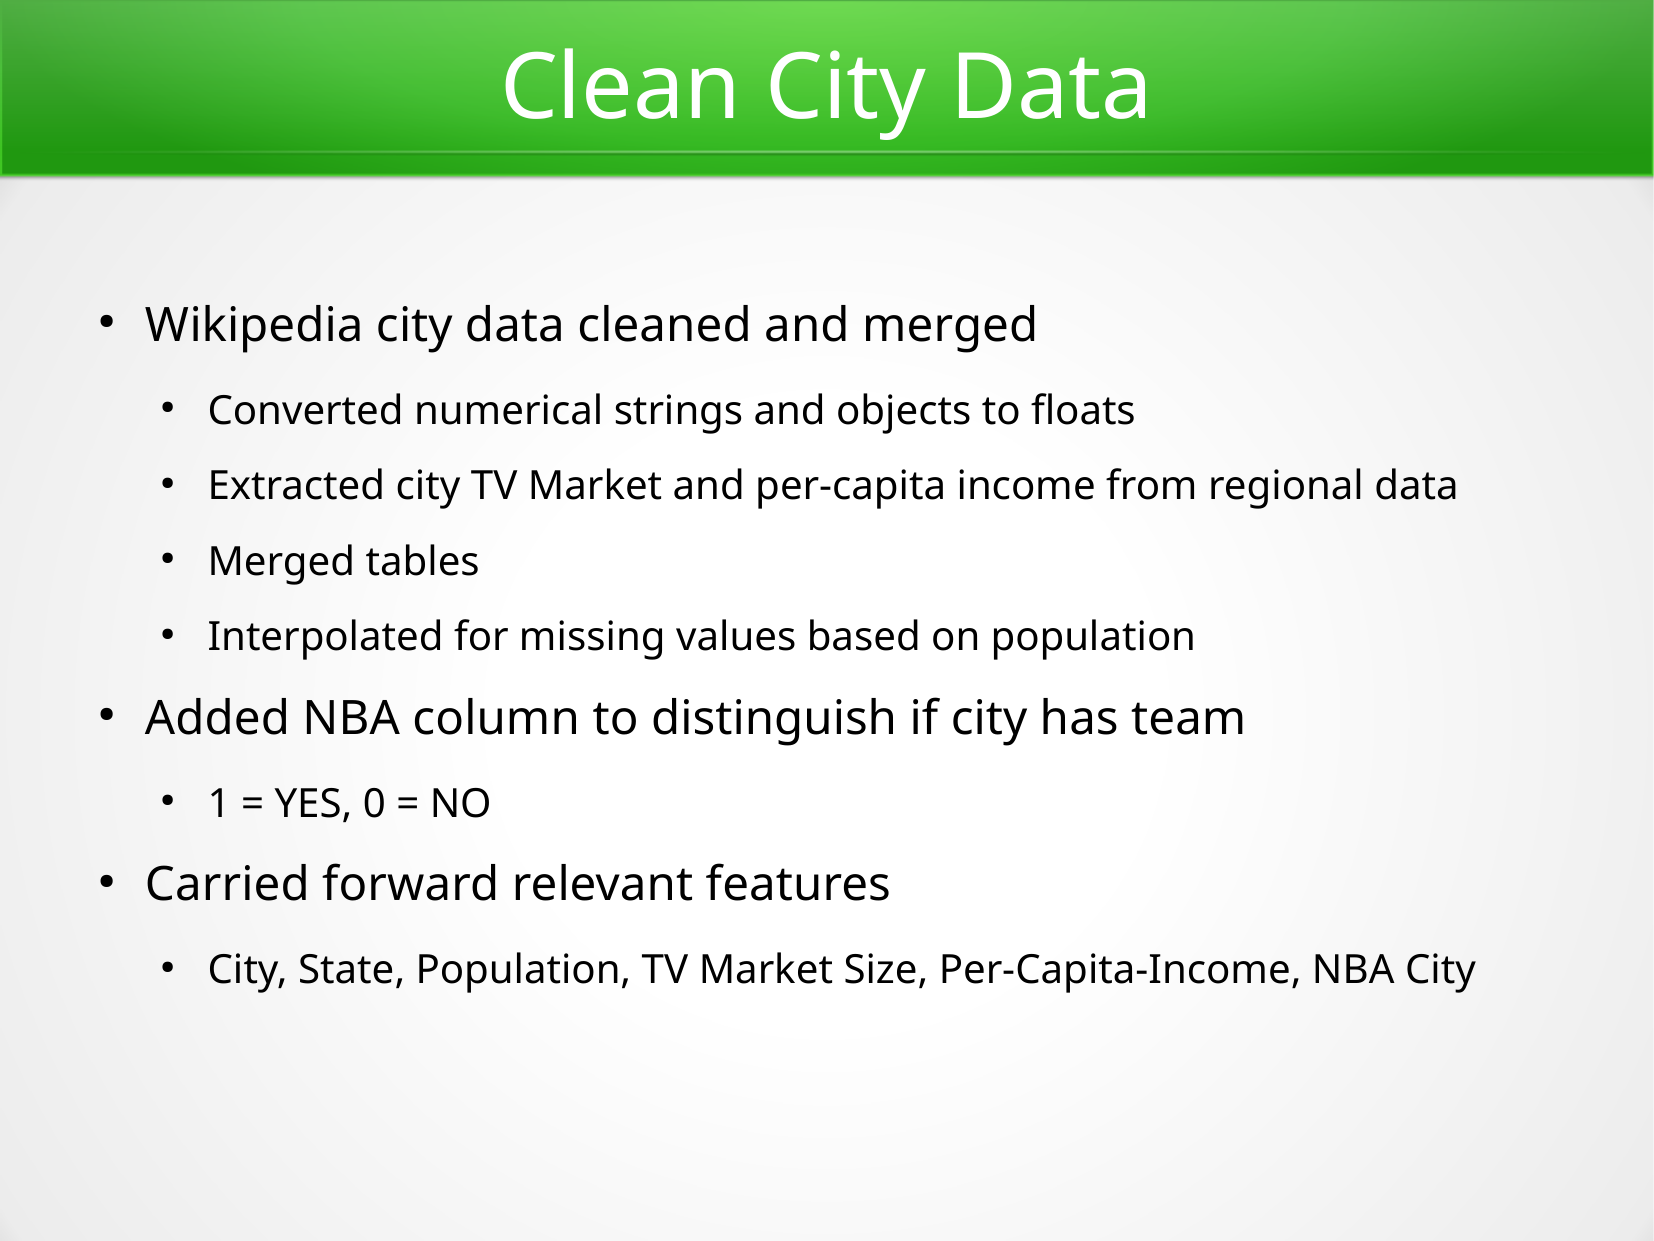

# Clean City Data
Wikipedia city data cleaned and merged
Converted numerical strings and objects to floats
Extracted city TV Market and per-capita income from regional data
Merged tables
Interpolated for missing values based on population
Added NBA column to distinguish if city has team
1 = YES, 0 = NO
Carried forward relevant features
City, State, Population, TV Market Size, Per-Capita-Income, NBA City